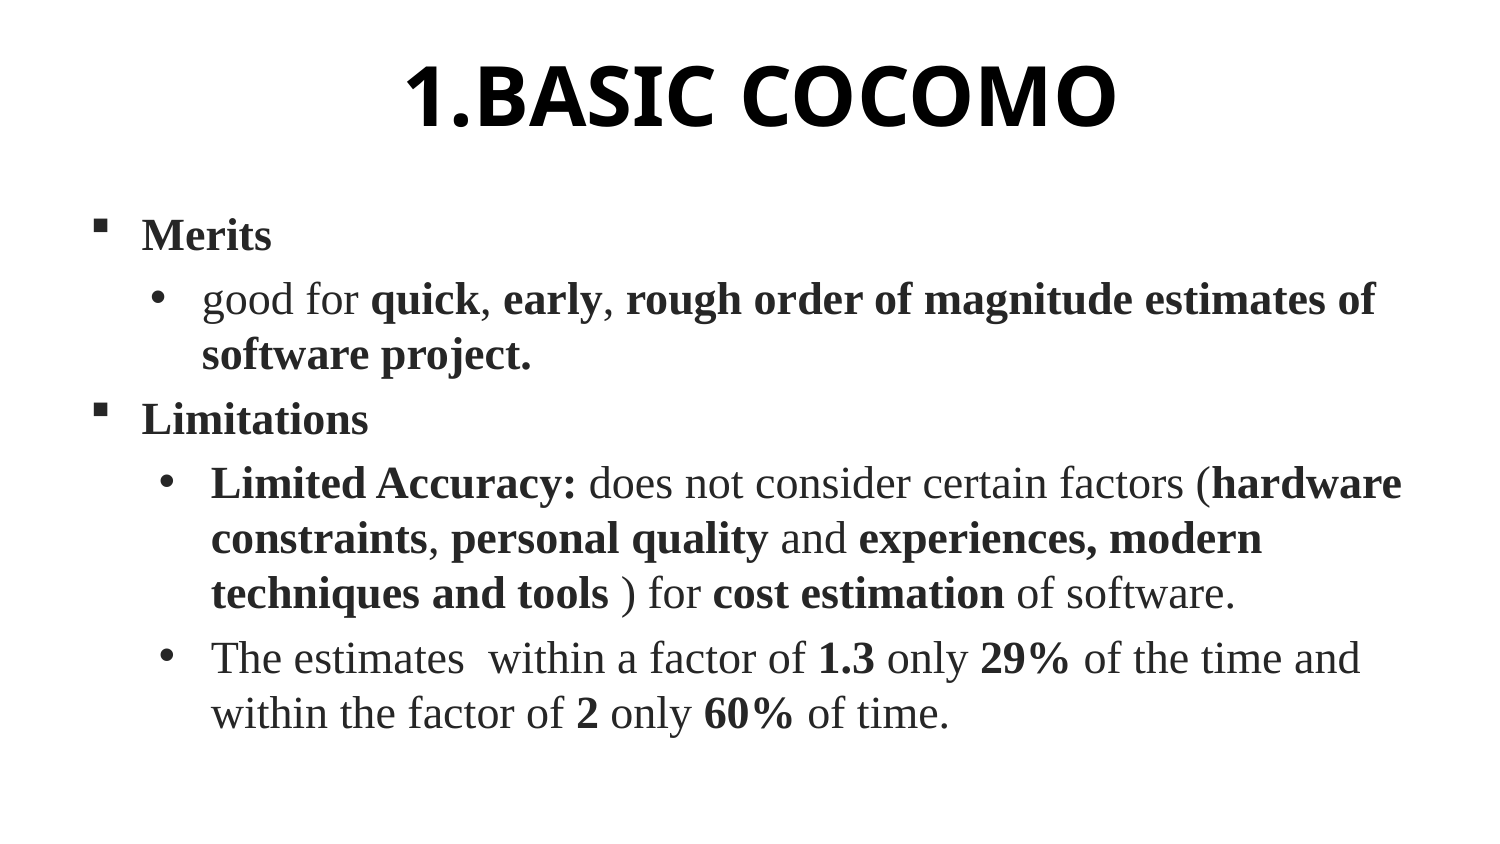

# 1.Basic COCOMO
Merits
good for quick, early, rough order of magnitude estimates of software project.
Limitations
Limited Accuracy: does not consider certain factors (hardware constraints, personal quality and experiences, modern techniques and tools ) for cost estimation of software.
The estimates within a factor of 1.3 only 29% of the time and within the factor of 2 only 60% of time.